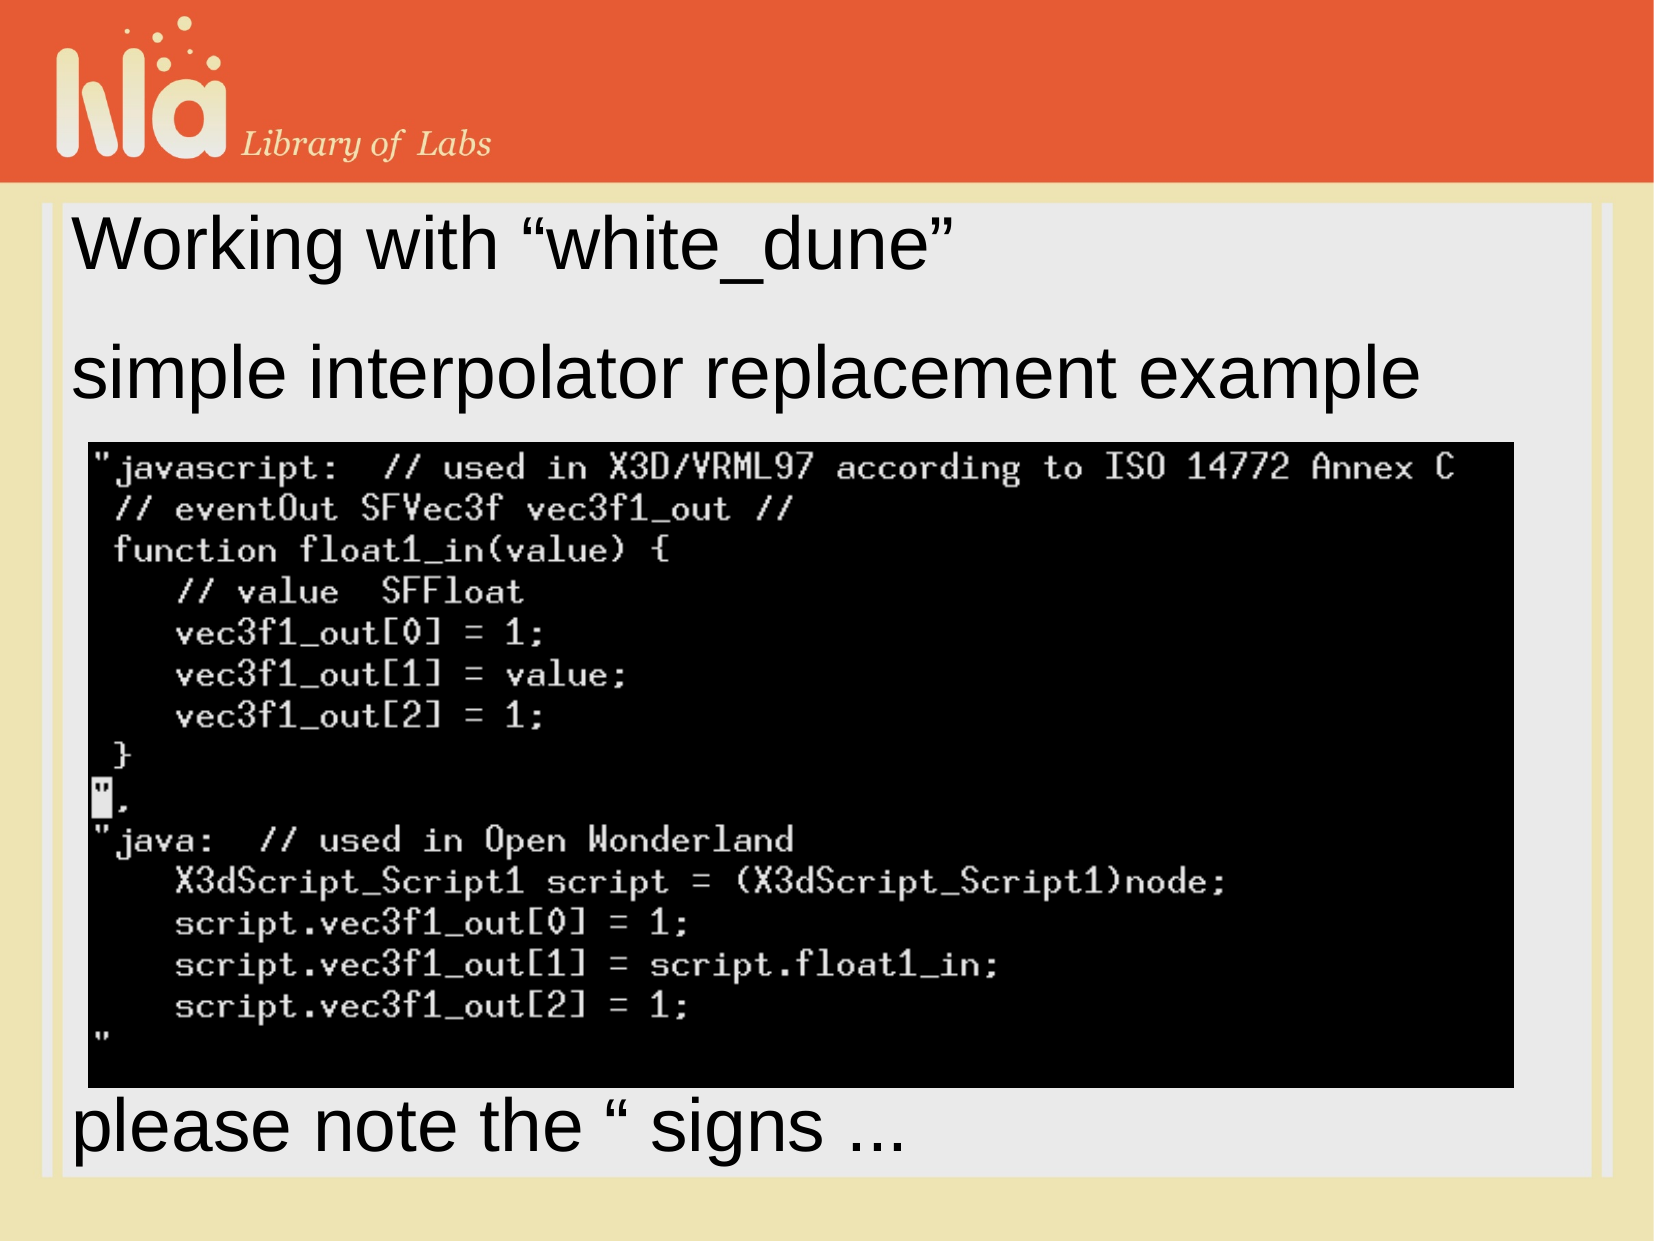

Working with “white_dune”
simple interpolator replacement example
please note the “ signs ...